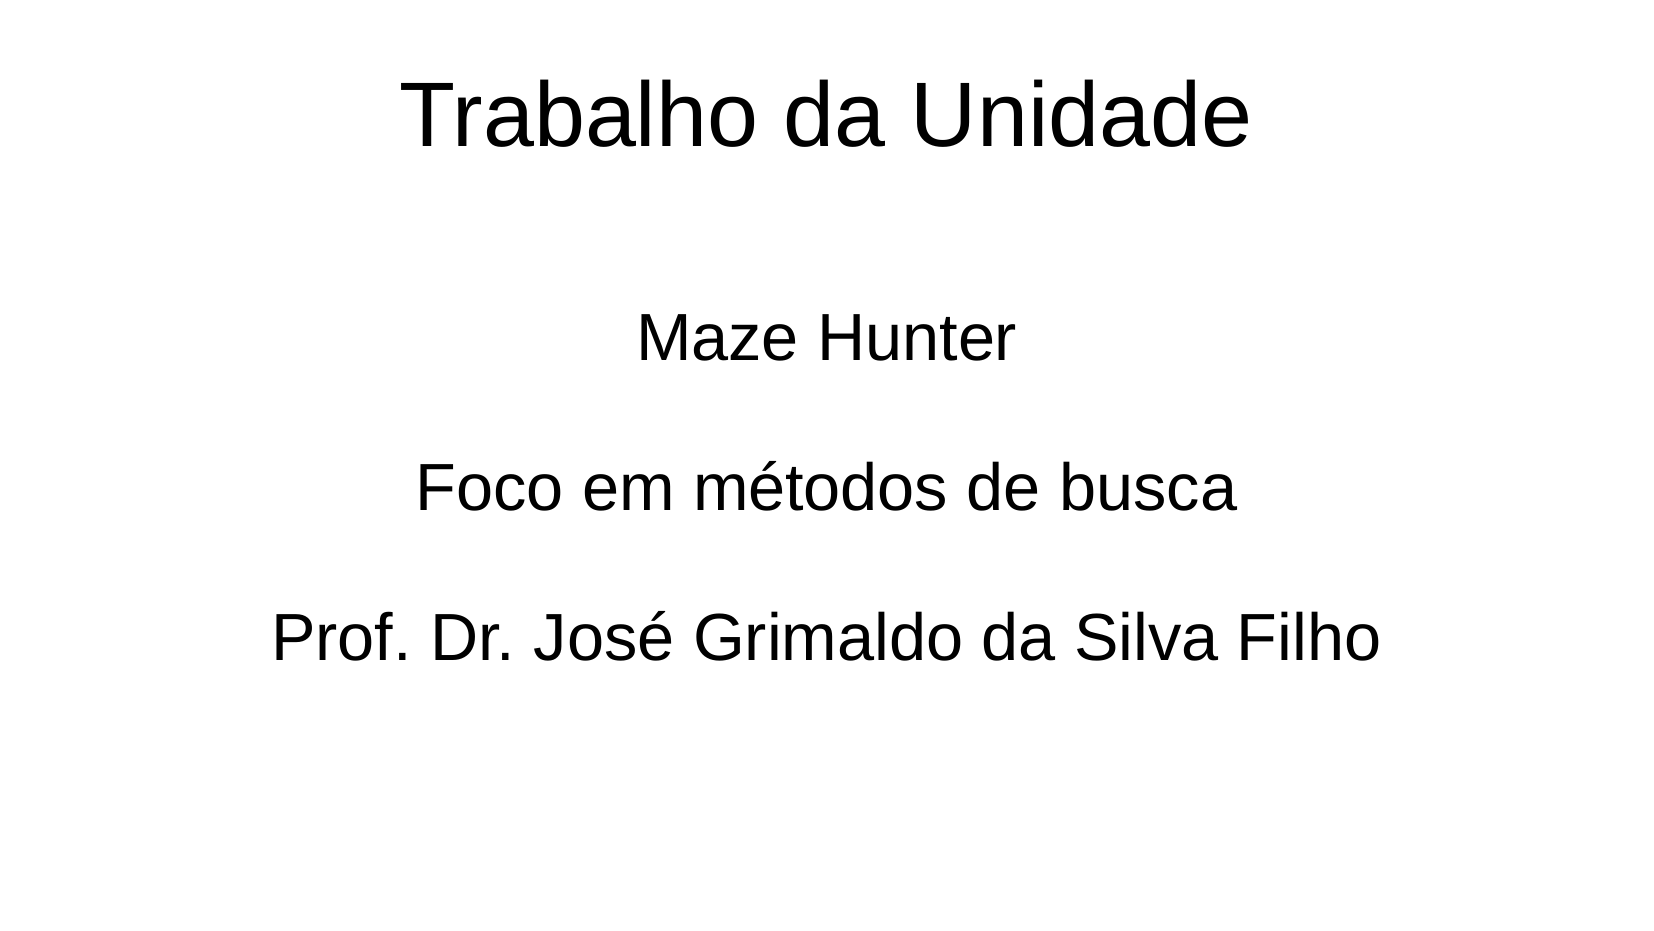

# Trabalho da Unidade
Maze Hunter
Foco em métodos de busca
Prof. Dr. José Grimaldo da Silva Filho